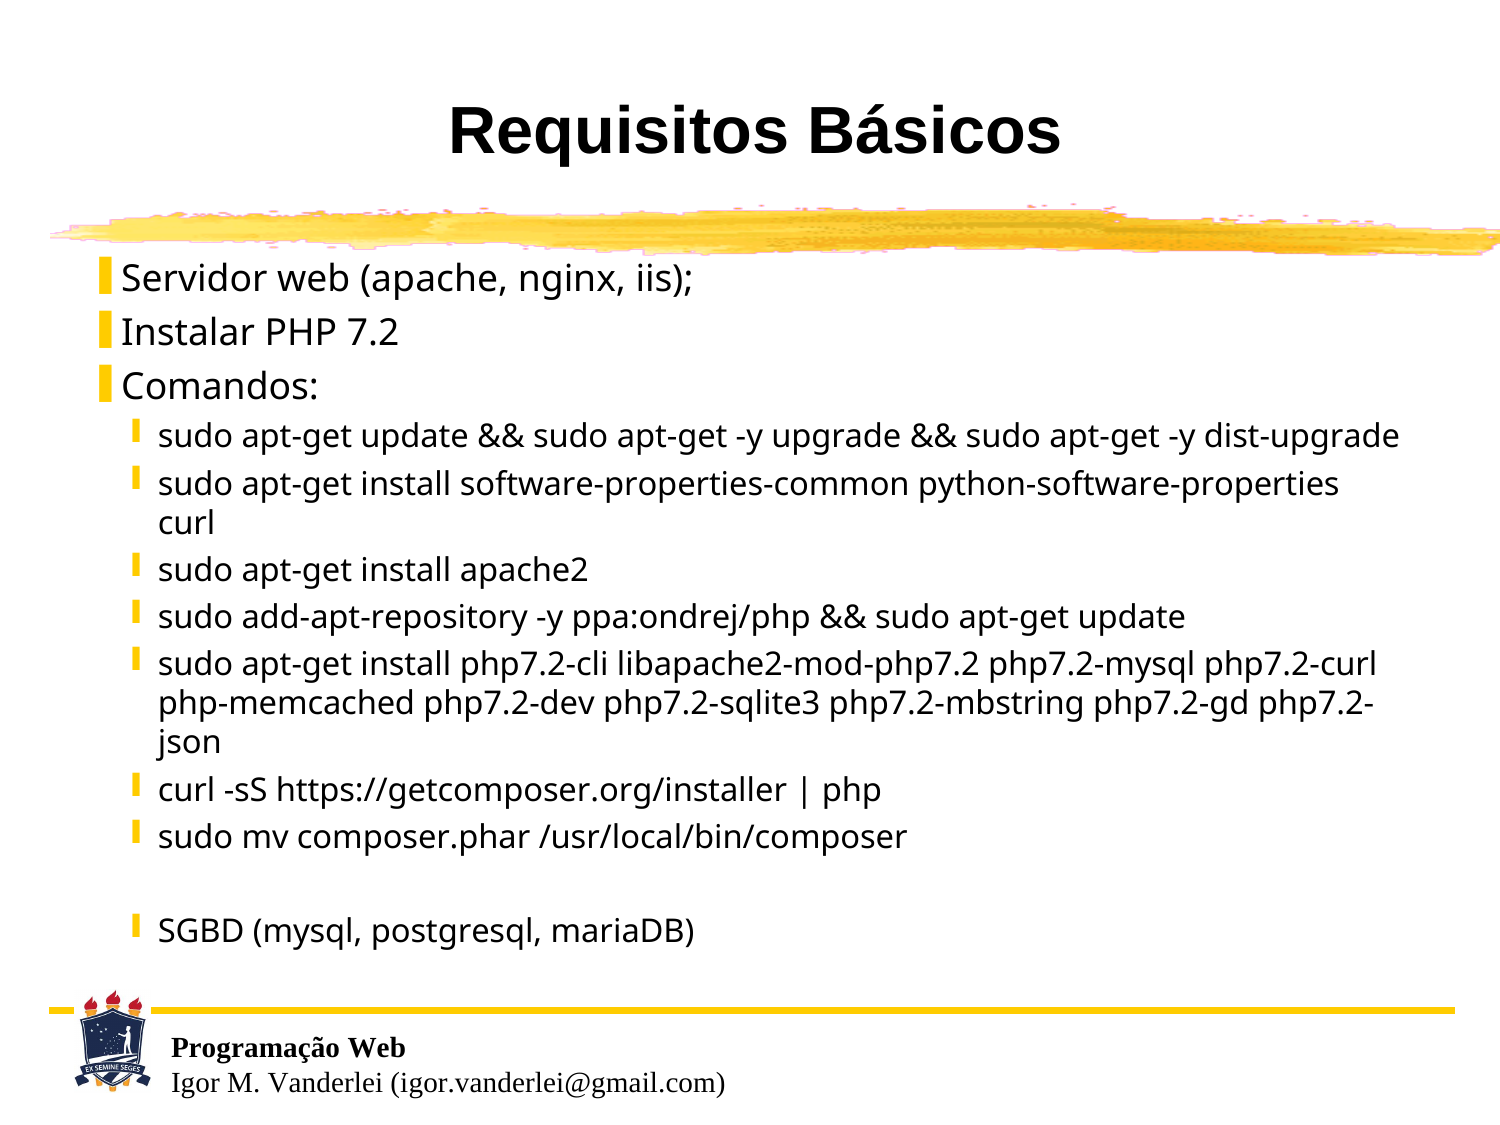

# Requisitos Básicos
Servidor web (apache, nginx, iis);
Instalar PHP 7.2
Comandos:
sudo apt-get update && sudo apt-get -y upgrade && sudo apt-get -y dist-upgrade
sudo apt-get install software-properties-common python-software-properties curl
sudo apt-get install apache2
sudo add-apt-repository -y ppa:ondrej/php && sudo apt-get update
sudo apt-get install php7.2-cli libapache2-mod-php7.2 php7.2-mysql php7.2-curl php-memcached php7.2-dev php7.2-sqlite3 php7.2-mbstring php7.2-gd php7.2-json
curl -sS https://getcomposer.org/installer | php
sudo mv composer.phar /usr/local/bin/composer
SGBD (mysql, postgresql, mariaDB)